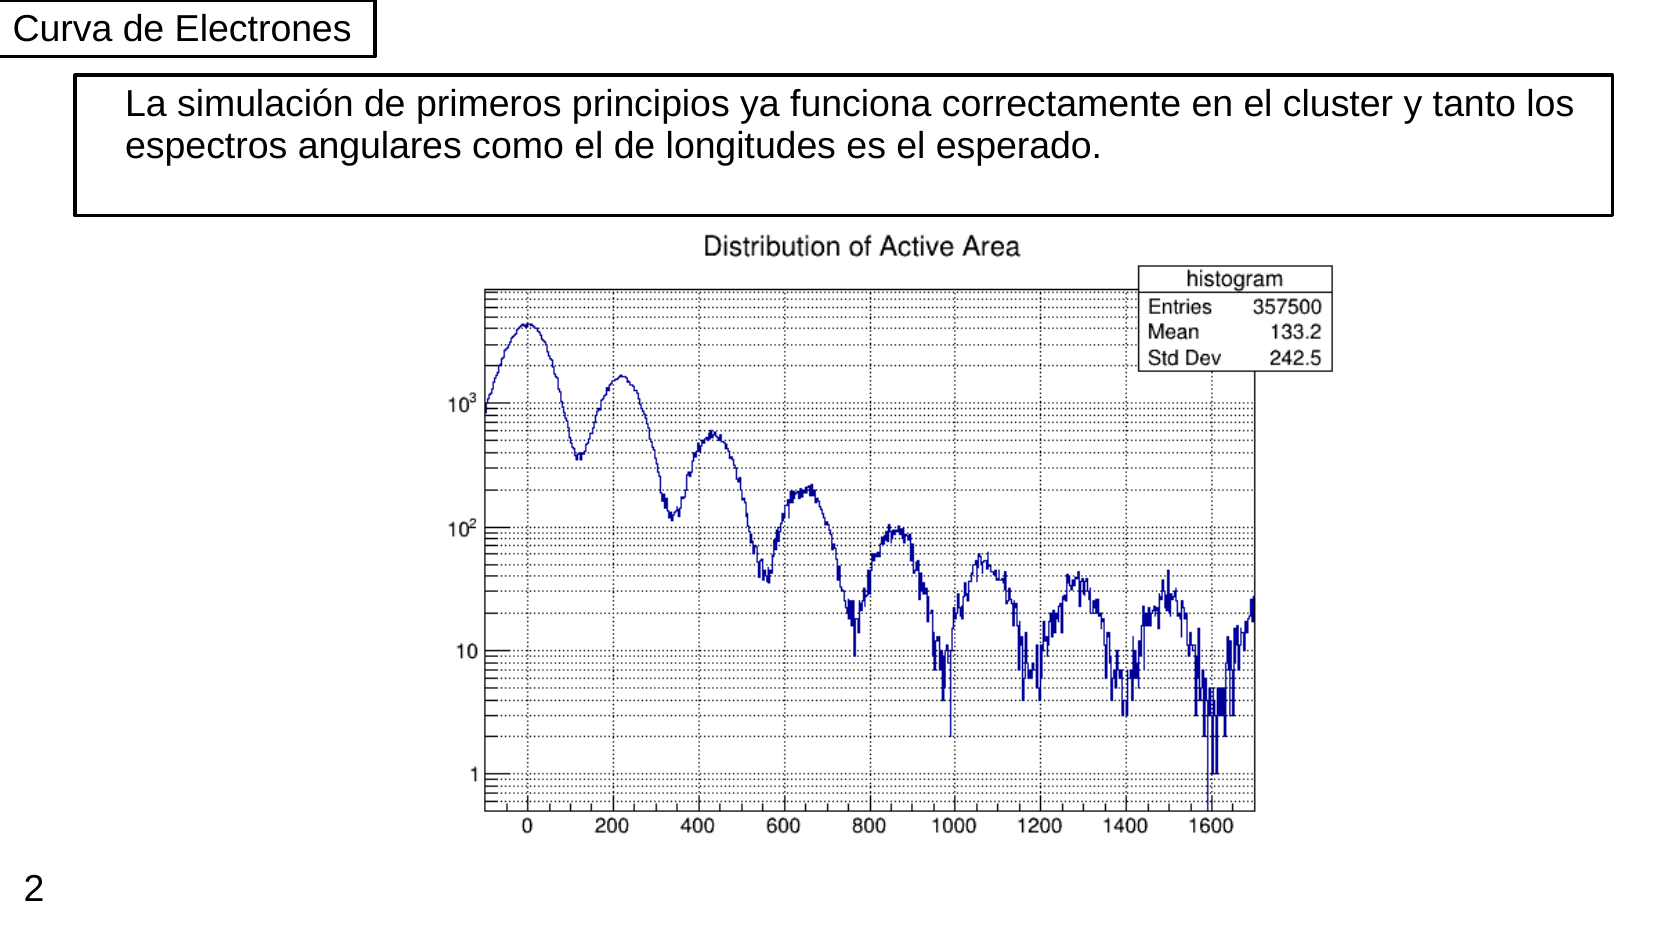

Curva de Electrones
La simulación de primeros principios ya funciona correctamente en el cluster y tanto los espectros angulares como el de longitudes es el esperado.